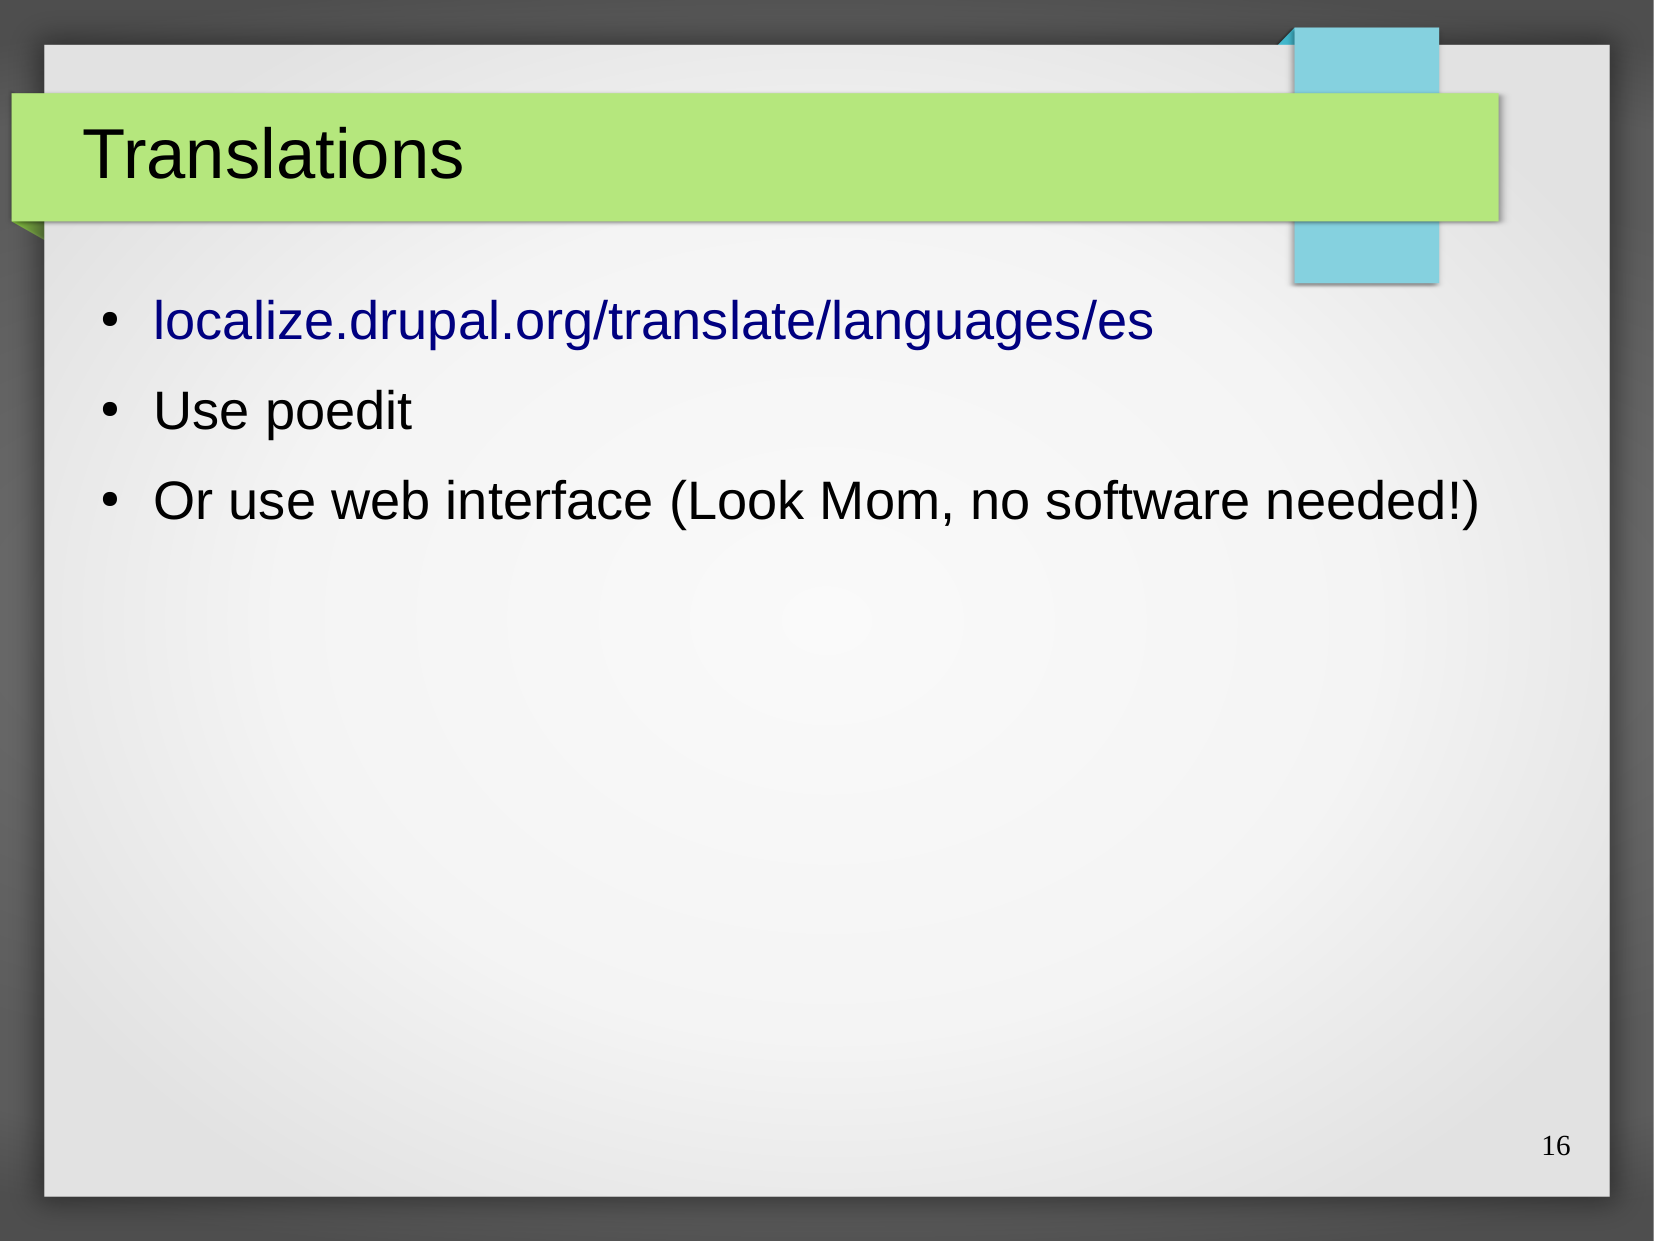

# Translations
localize.drupal.org/translate/languages/es
Use poedit
Or use web interface (Look Mom, no software needed!)
16